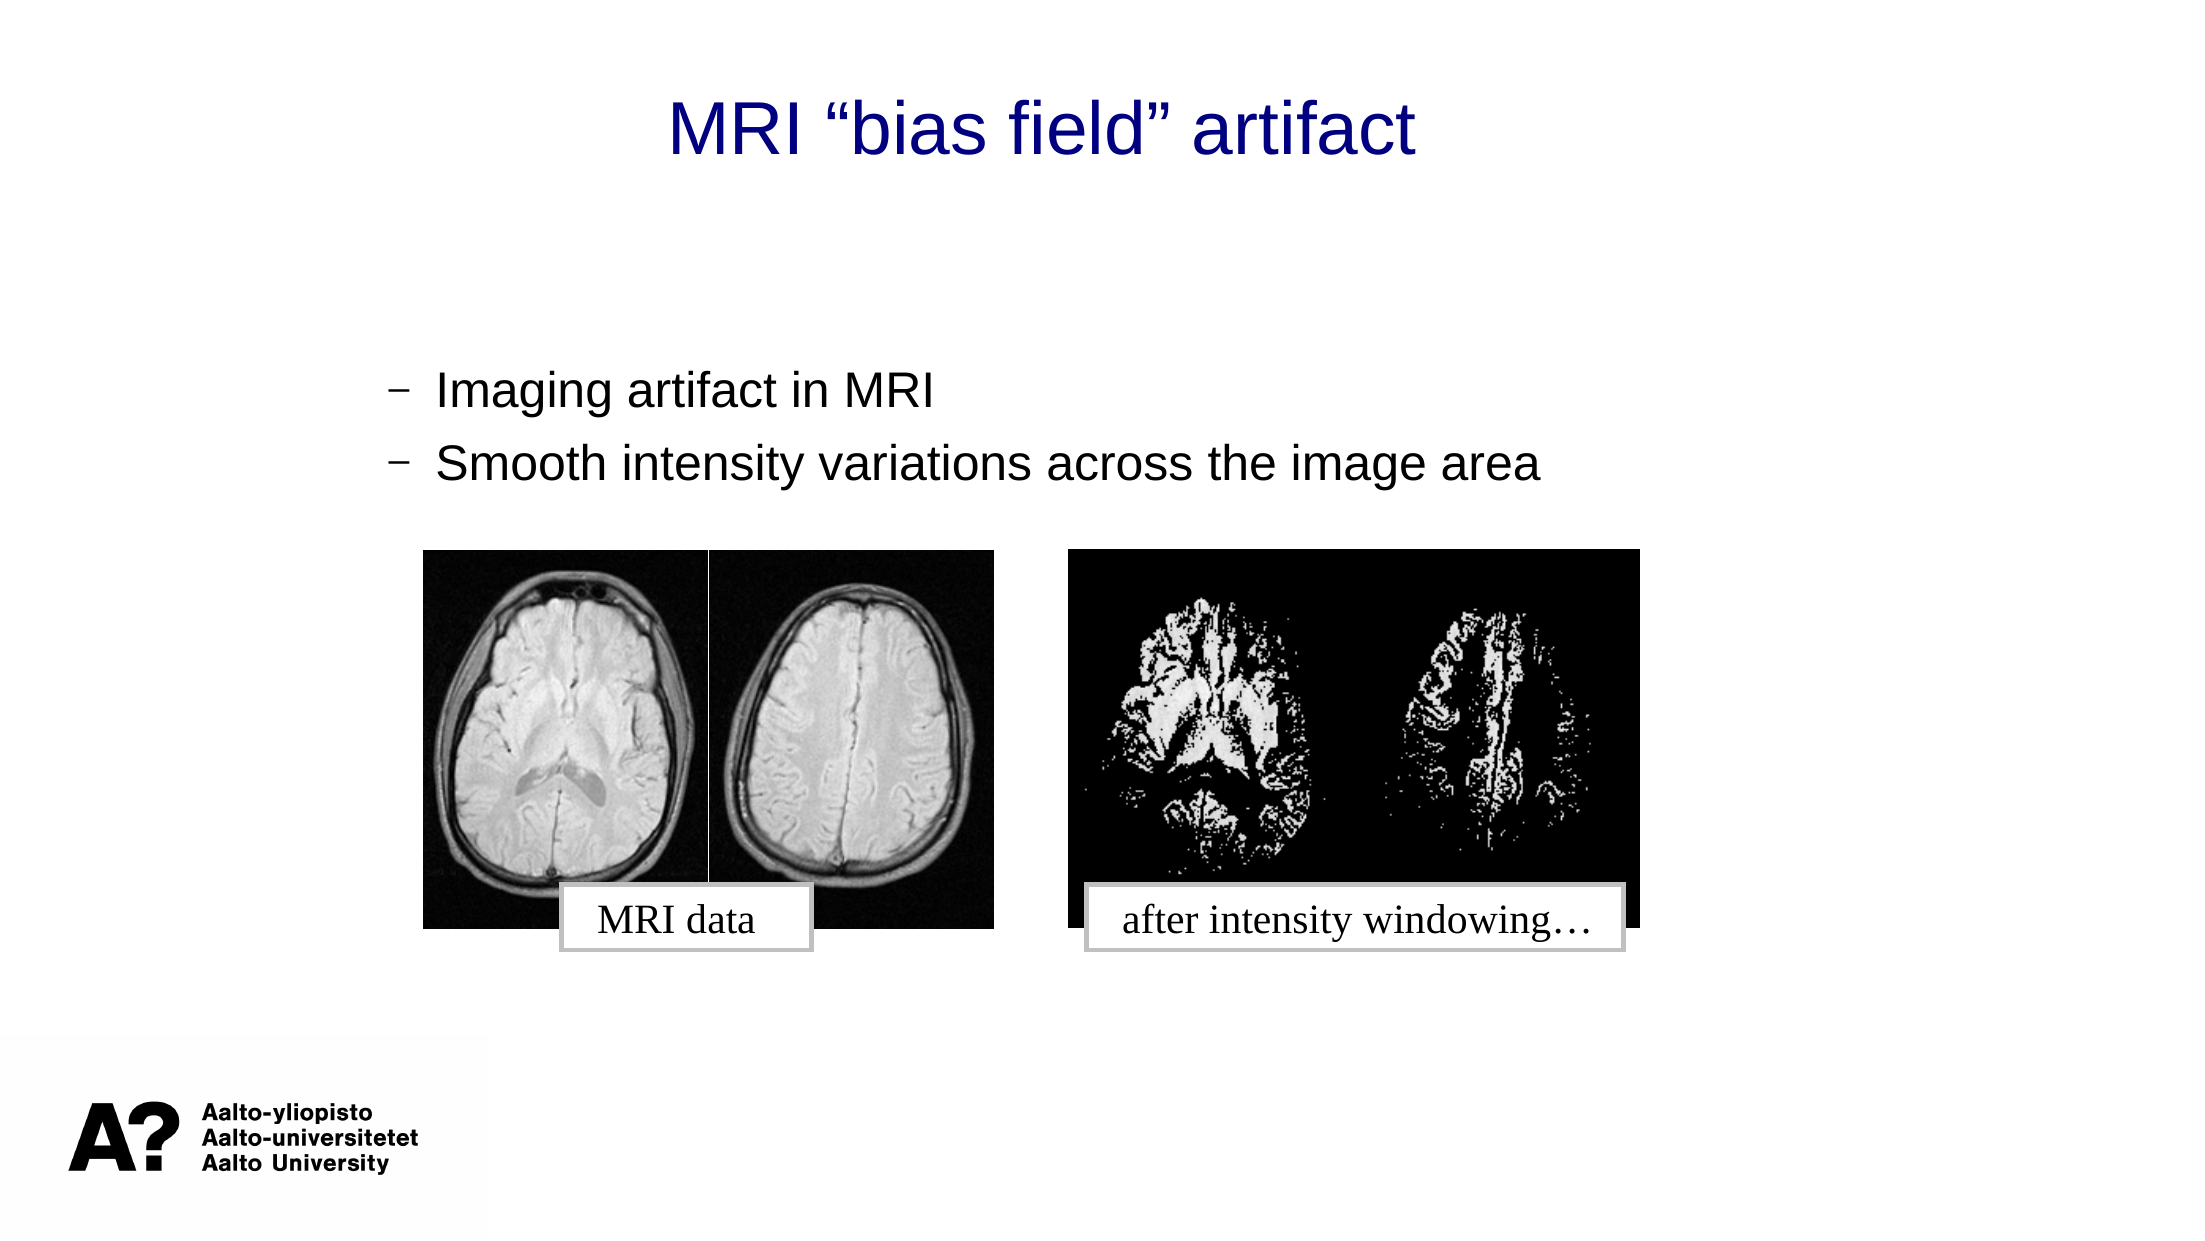

# MRI “bias field” artifact
Imaging artifact in MRI
Smooth intensity variations across the image area
 MRI data
 after intensity windowing…